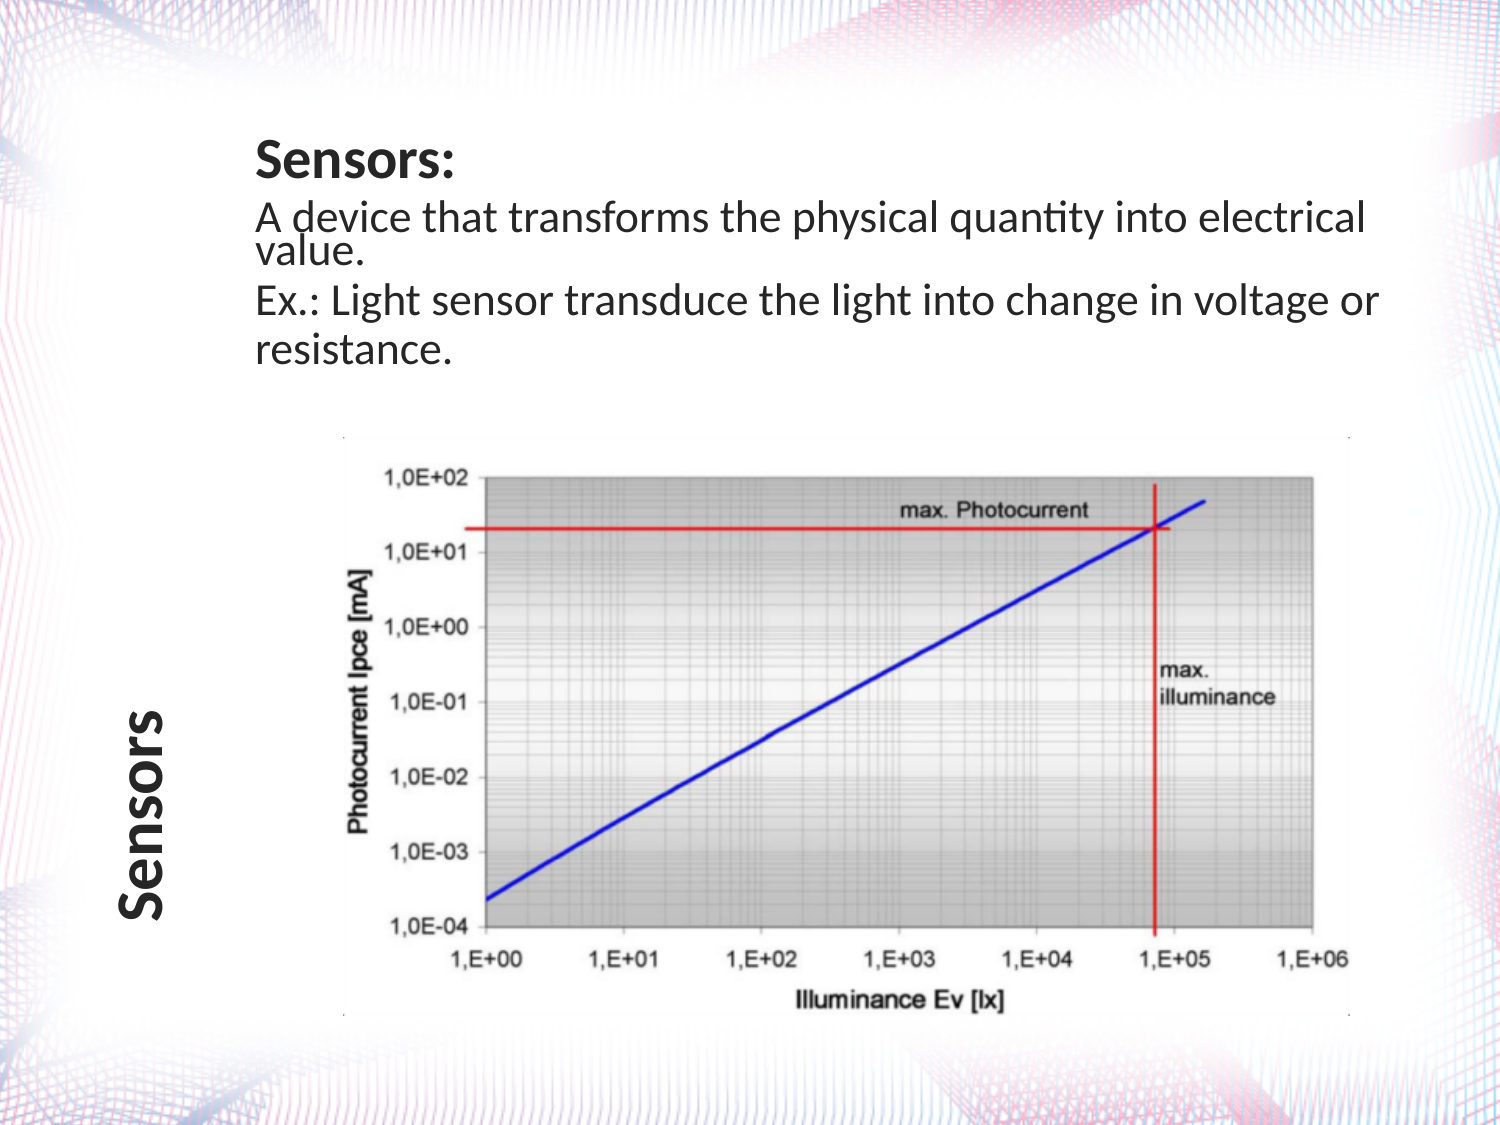

Sensors:
A device that transforms the physical quantity into electrical
value.
Ex.: Light sensor transduce the light into change in voltage or
resistance.
Sensors